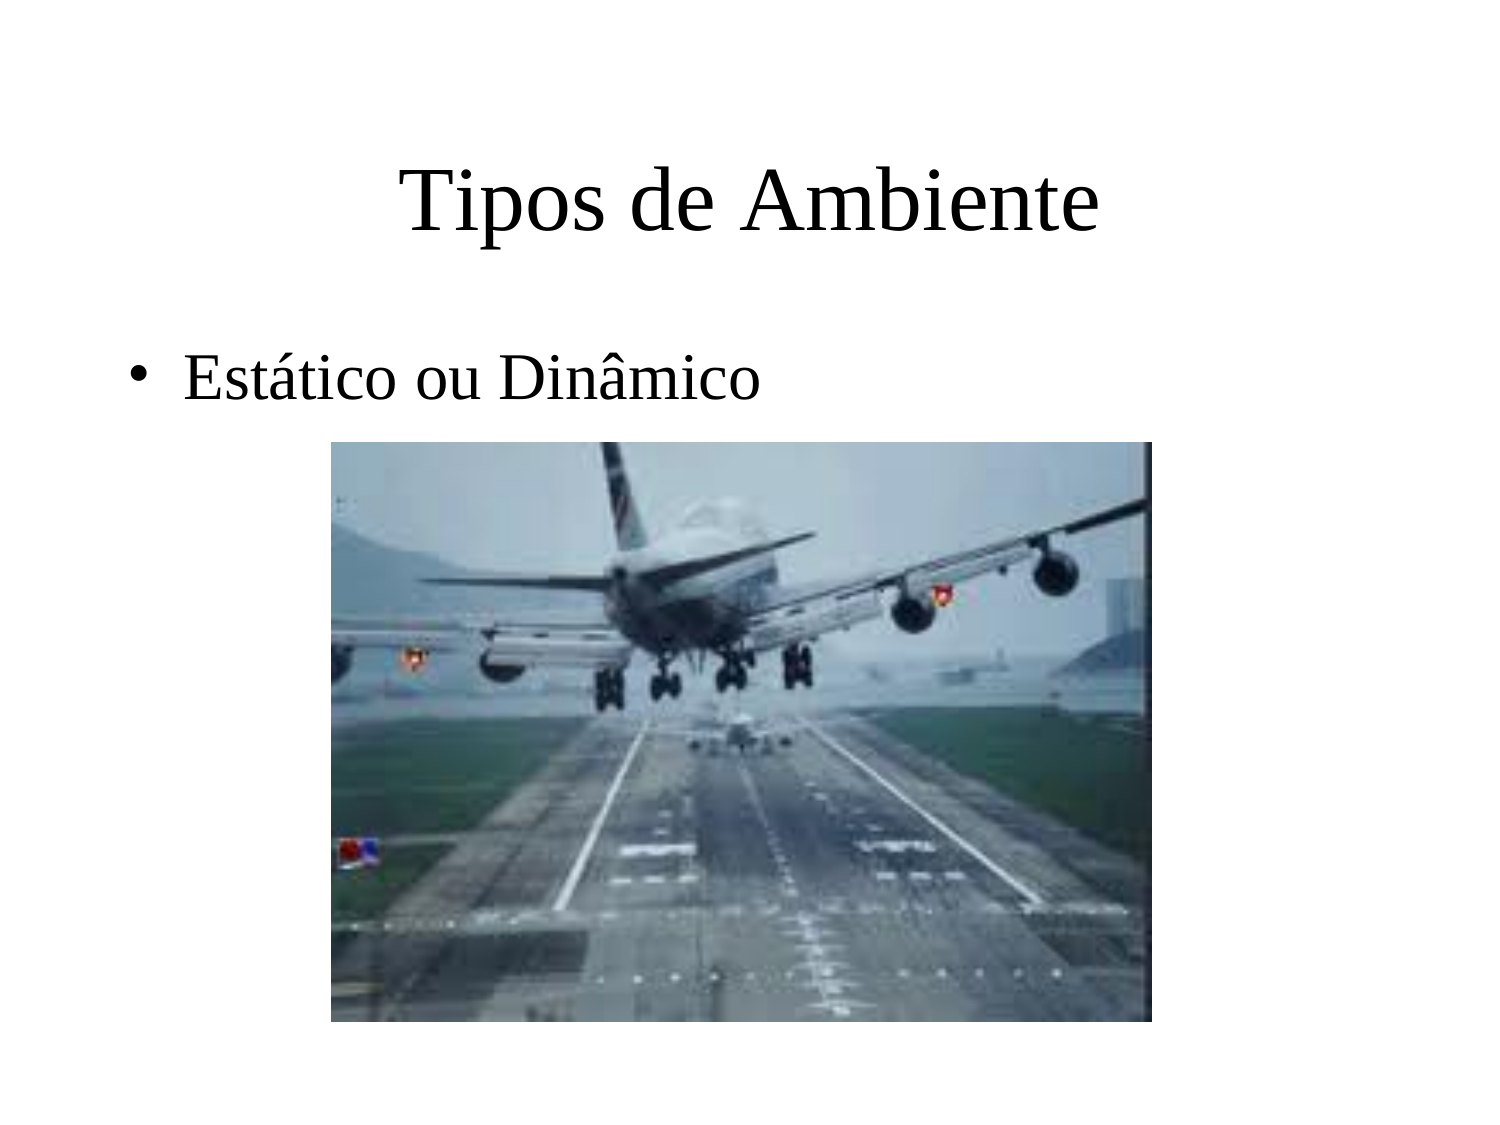

# Tipos de Ambiente
Estático ou Dinâmico